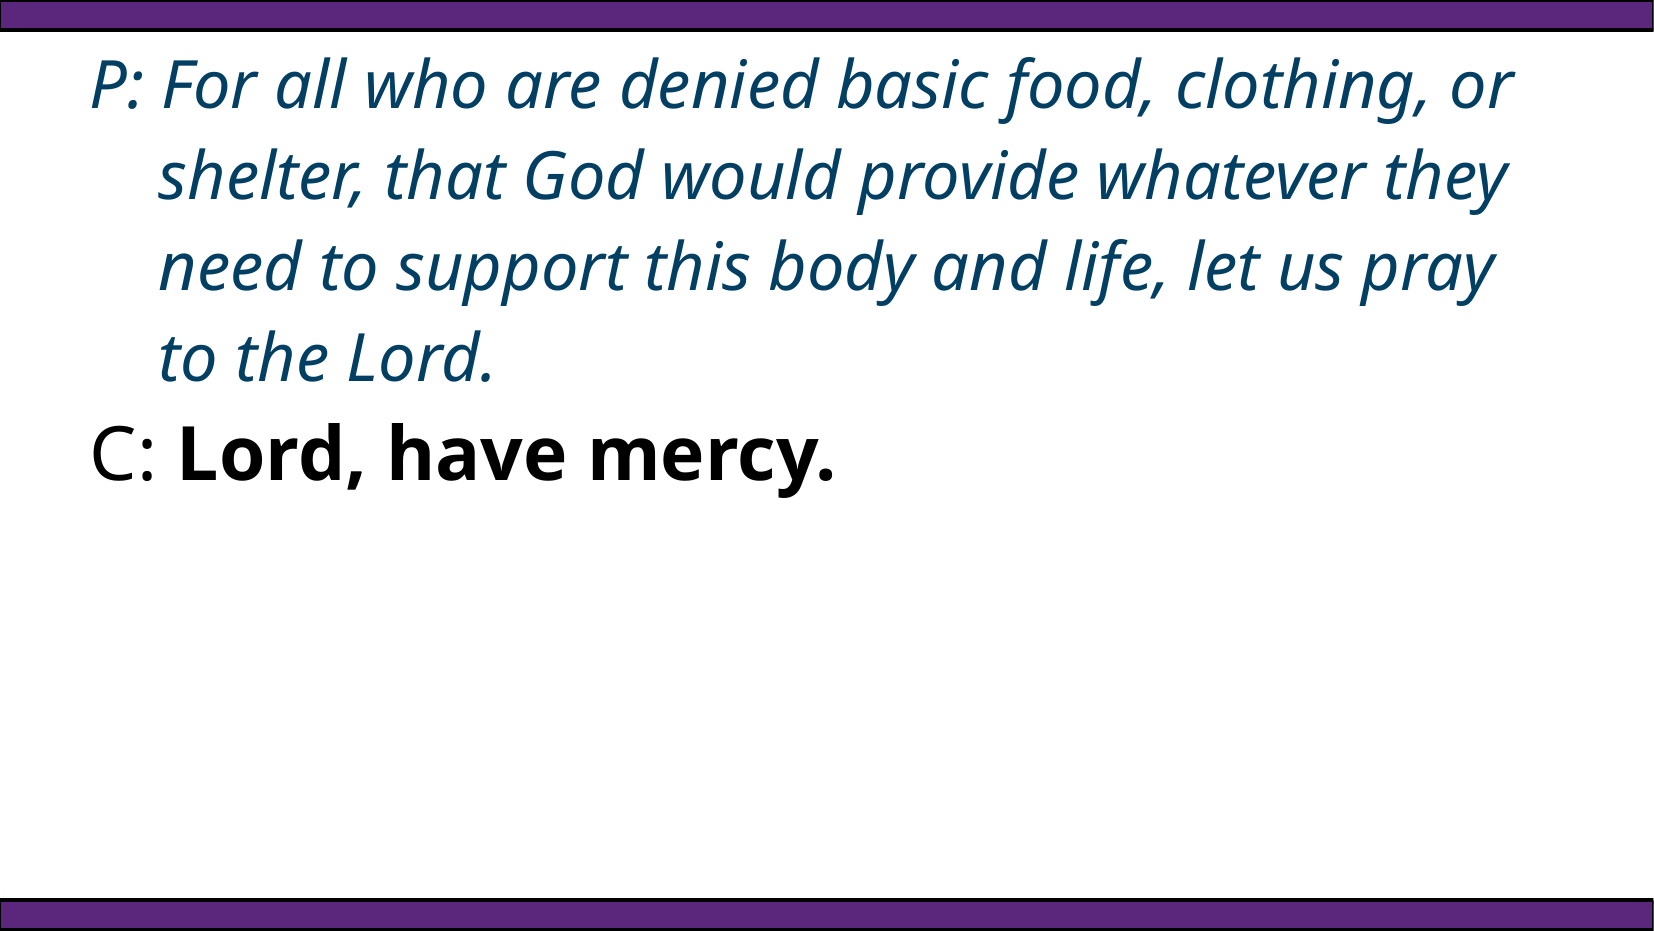

P: For all who are denied basic food, clothing, or
 shelter, that God would provide whatever they
 need to support this body and life, let us pray
 to the Lord.
C: Lord, have mercy.